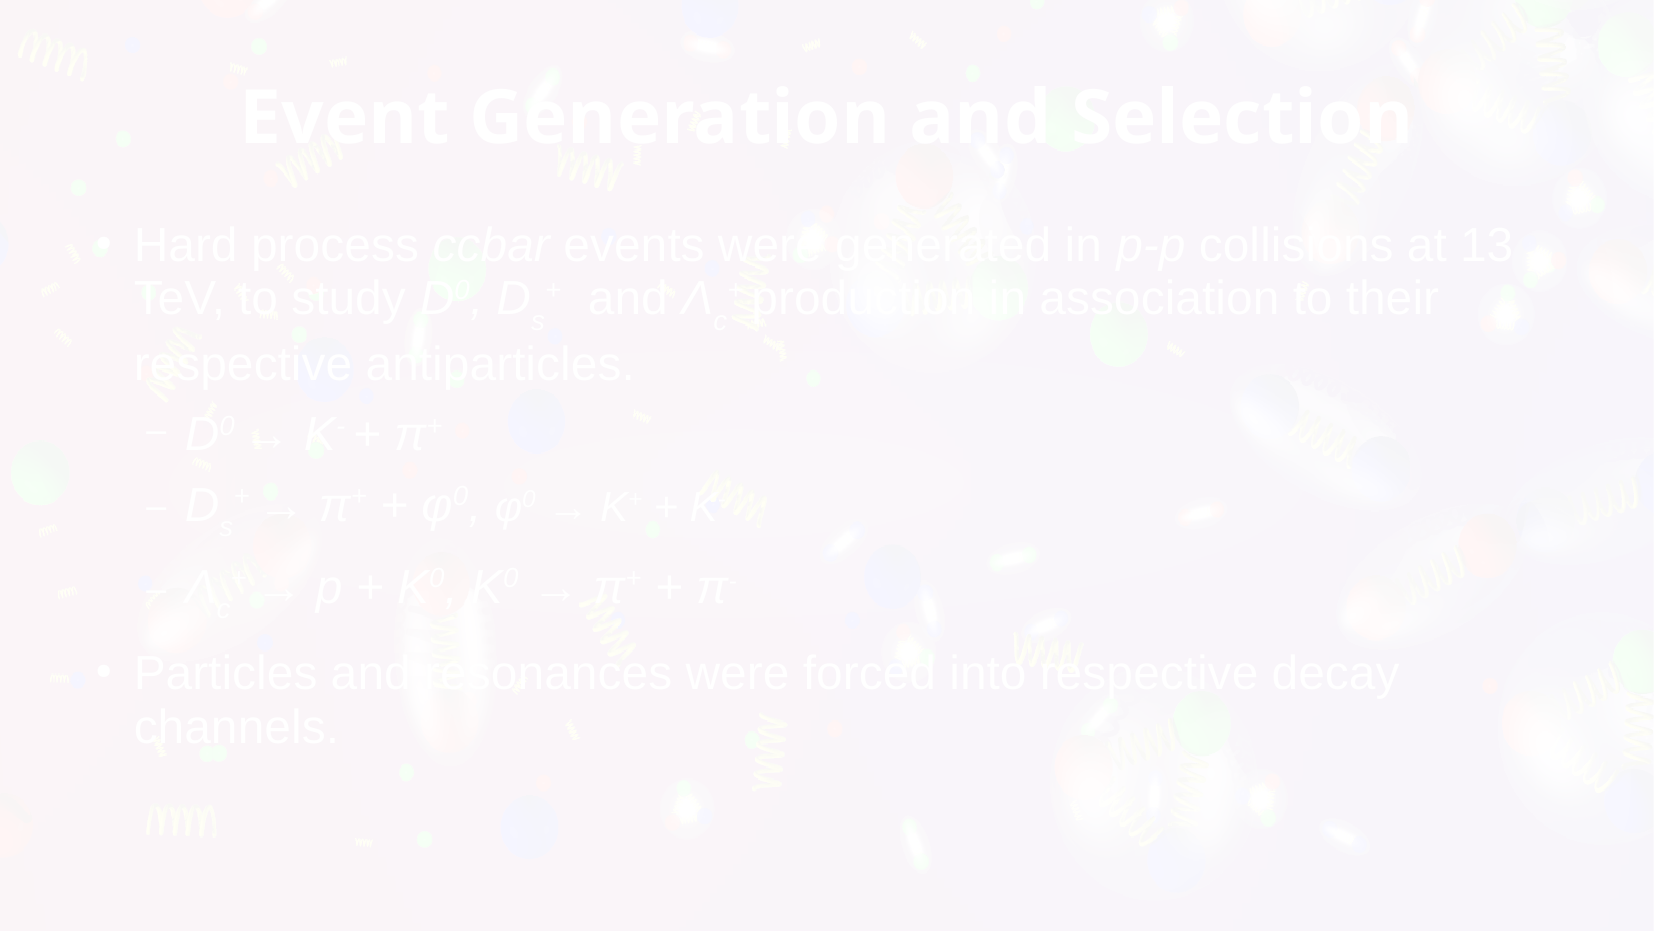

# Event Generation and Selection
Hard process ccbar events were generated in p-p collisions at 13 TeV, to study D0, Ds+ and Λc+ production in association to their respective antiparticles.
D0 → K- + π+
Ds+ → π+ + φ0, φ0 → K+ + K-
Λc+ → p + K0, K0 → π+ + π-
Particles and resonances were forced into respective decay channels.